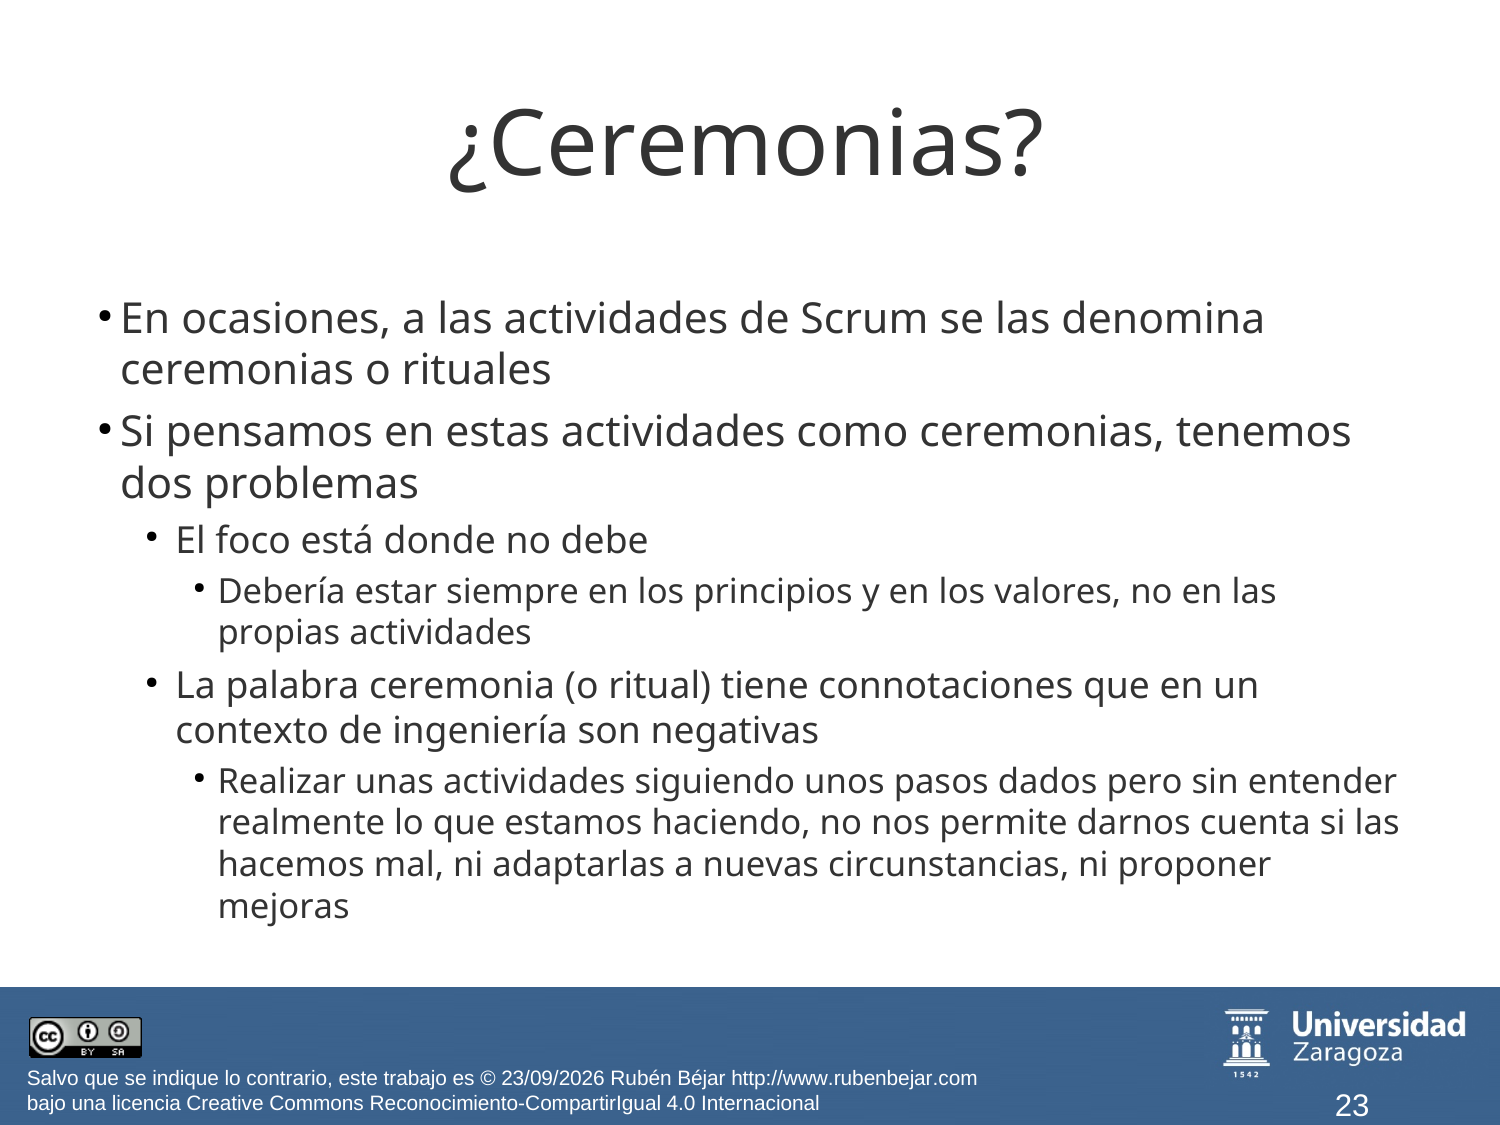

# ¿Ceremonias?
En ocasiones, a las actividades de Scrum se las denomina ceremonias o rituales
Si pensamos en estas actividades como ceremonias, tenemos dos problemas
El foco está donde no debe
Debería estar siempre en los principios y en los valores, no en las propias actividades
La palabra ceremonia (o ritual) tiene connotaciones que en un contexto de ingeniería son negativas
Realizar unas actividades siguiendo unos pasos dados pero sin entender realmente lo que estamos haciendo, no nos permite darnos cuenta si las hacemos mal, ni adaptarlas a nuevas circunstancias, ni proponer mejoras